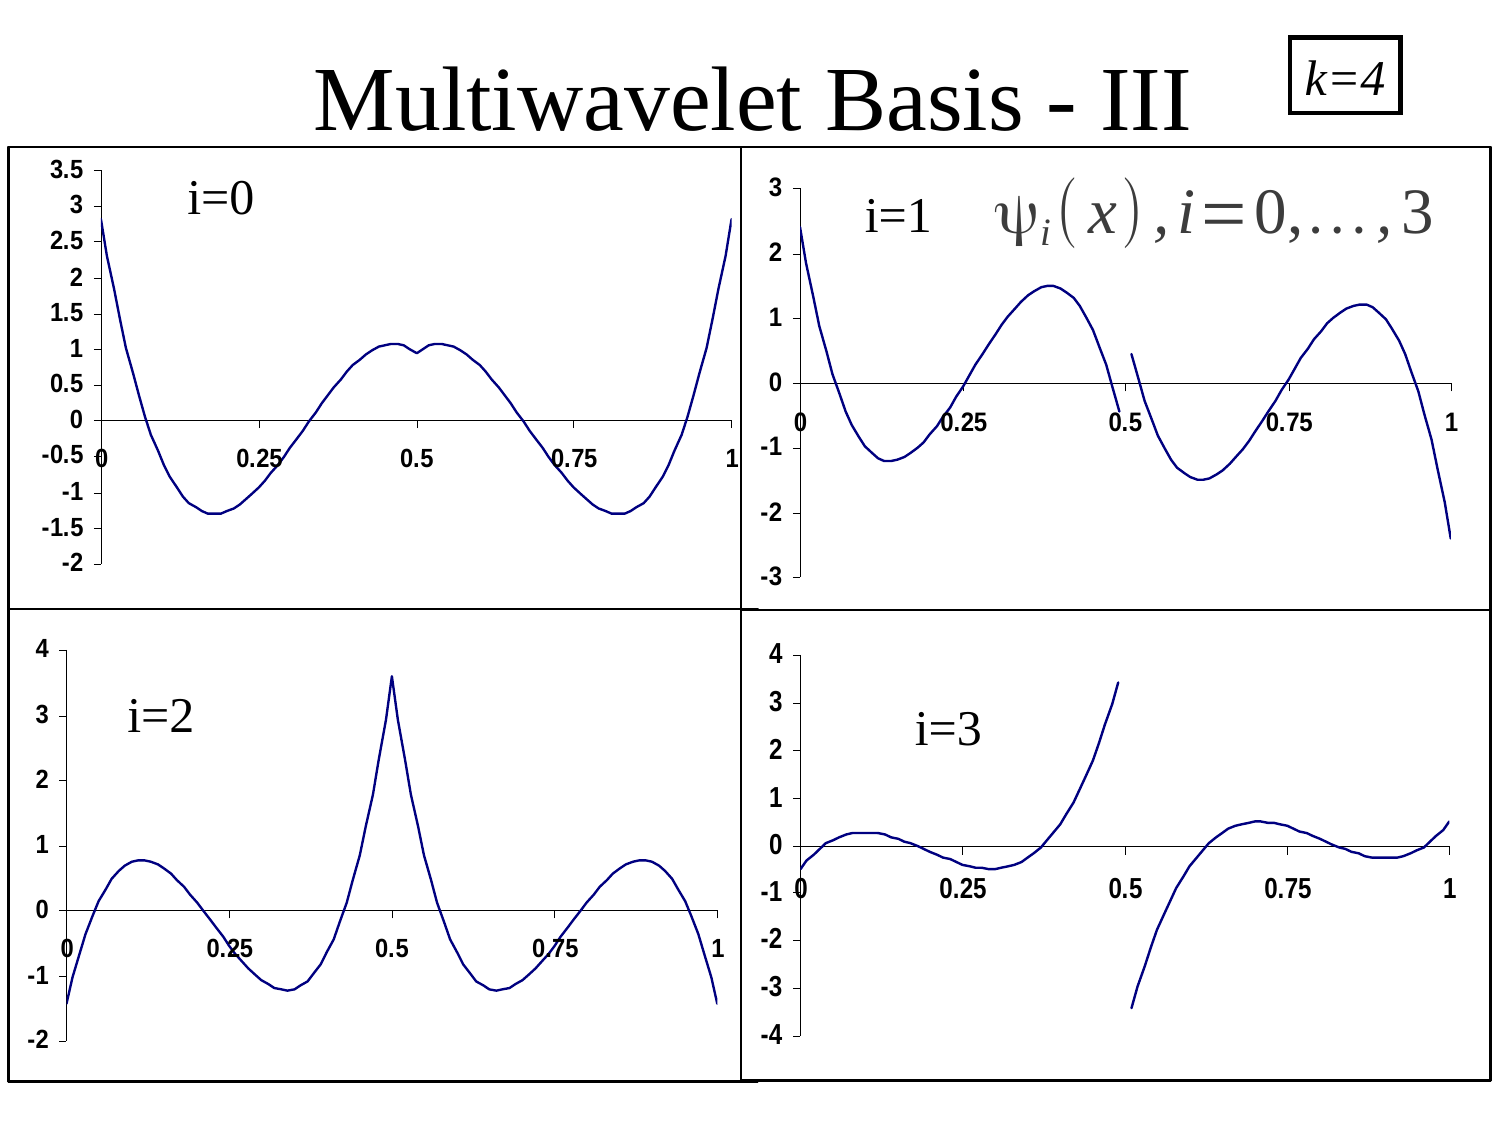

# Multiwavelet Basis - III
k=4
i=0
i=1
i=2
i=3